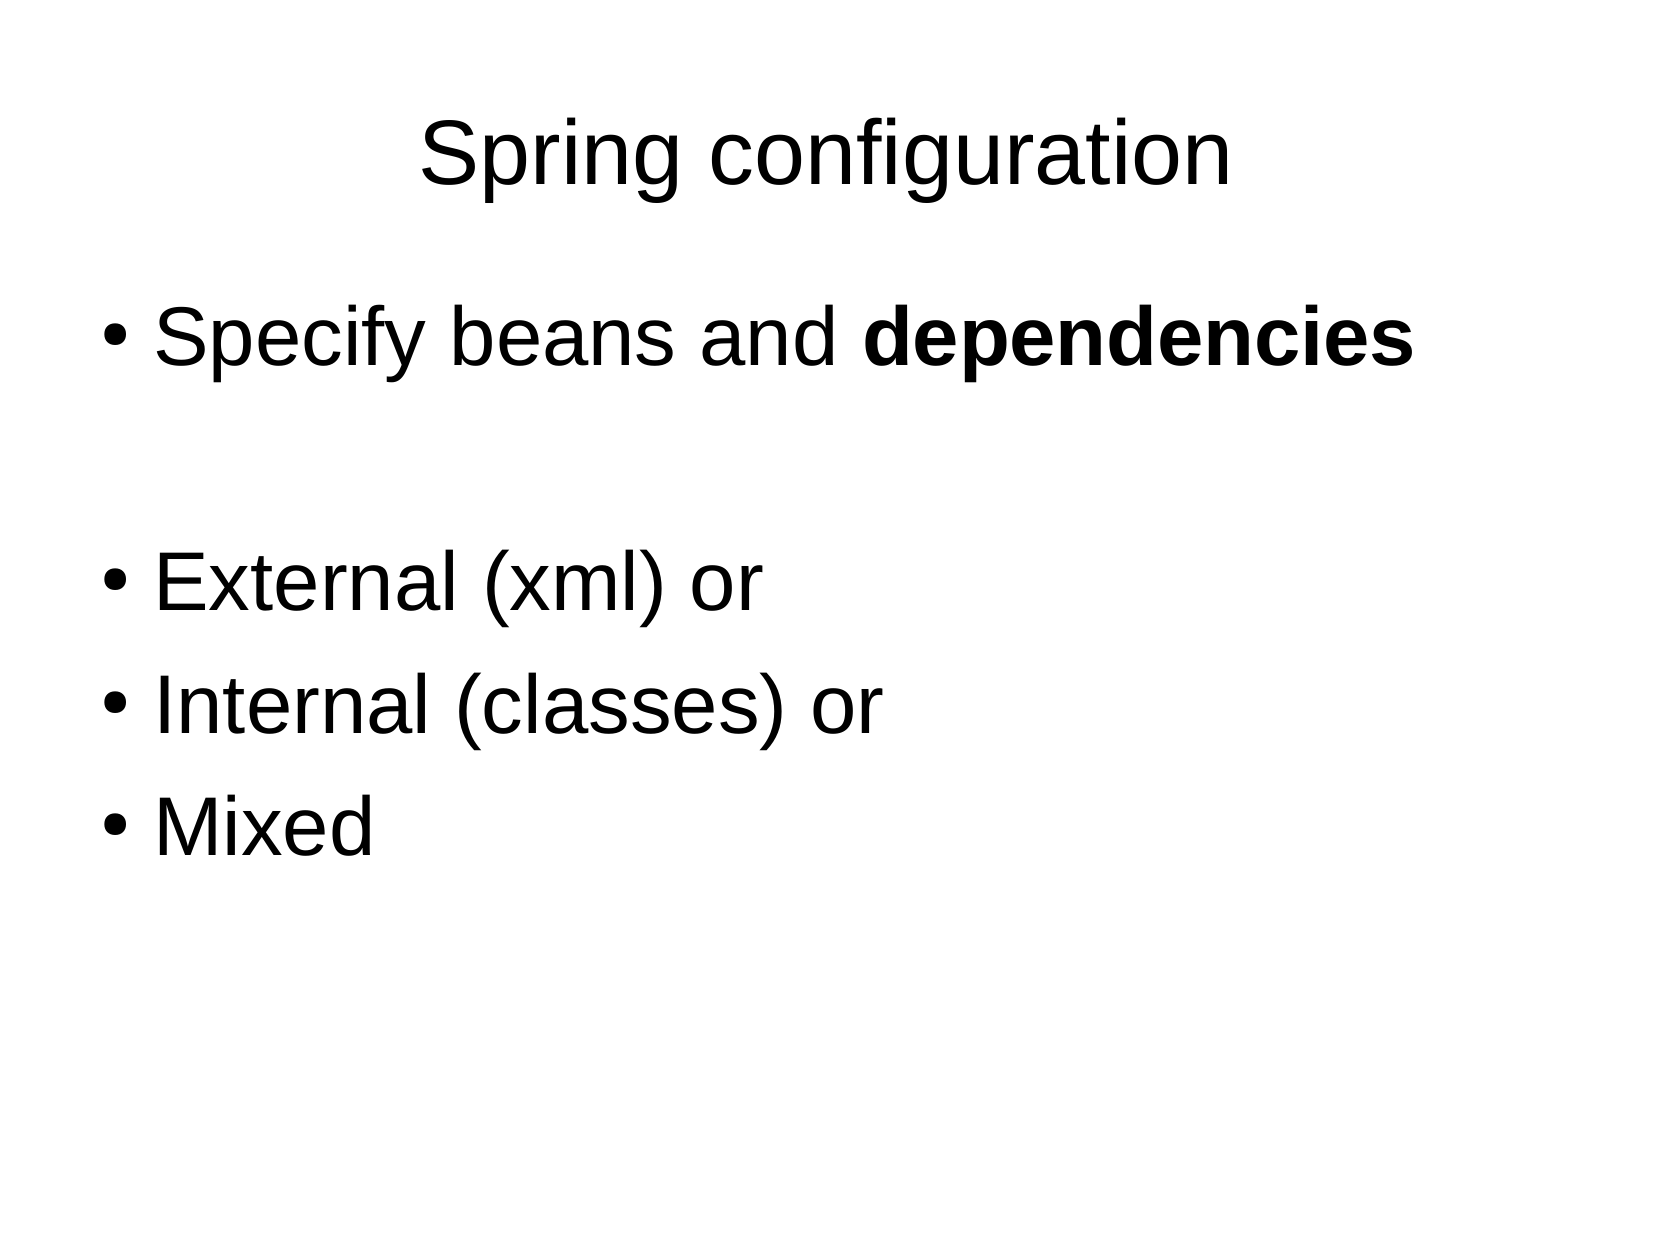

# Spring configuration
Specify beans and dependencies
External (xml) or
Internal (classes) or
Mixed